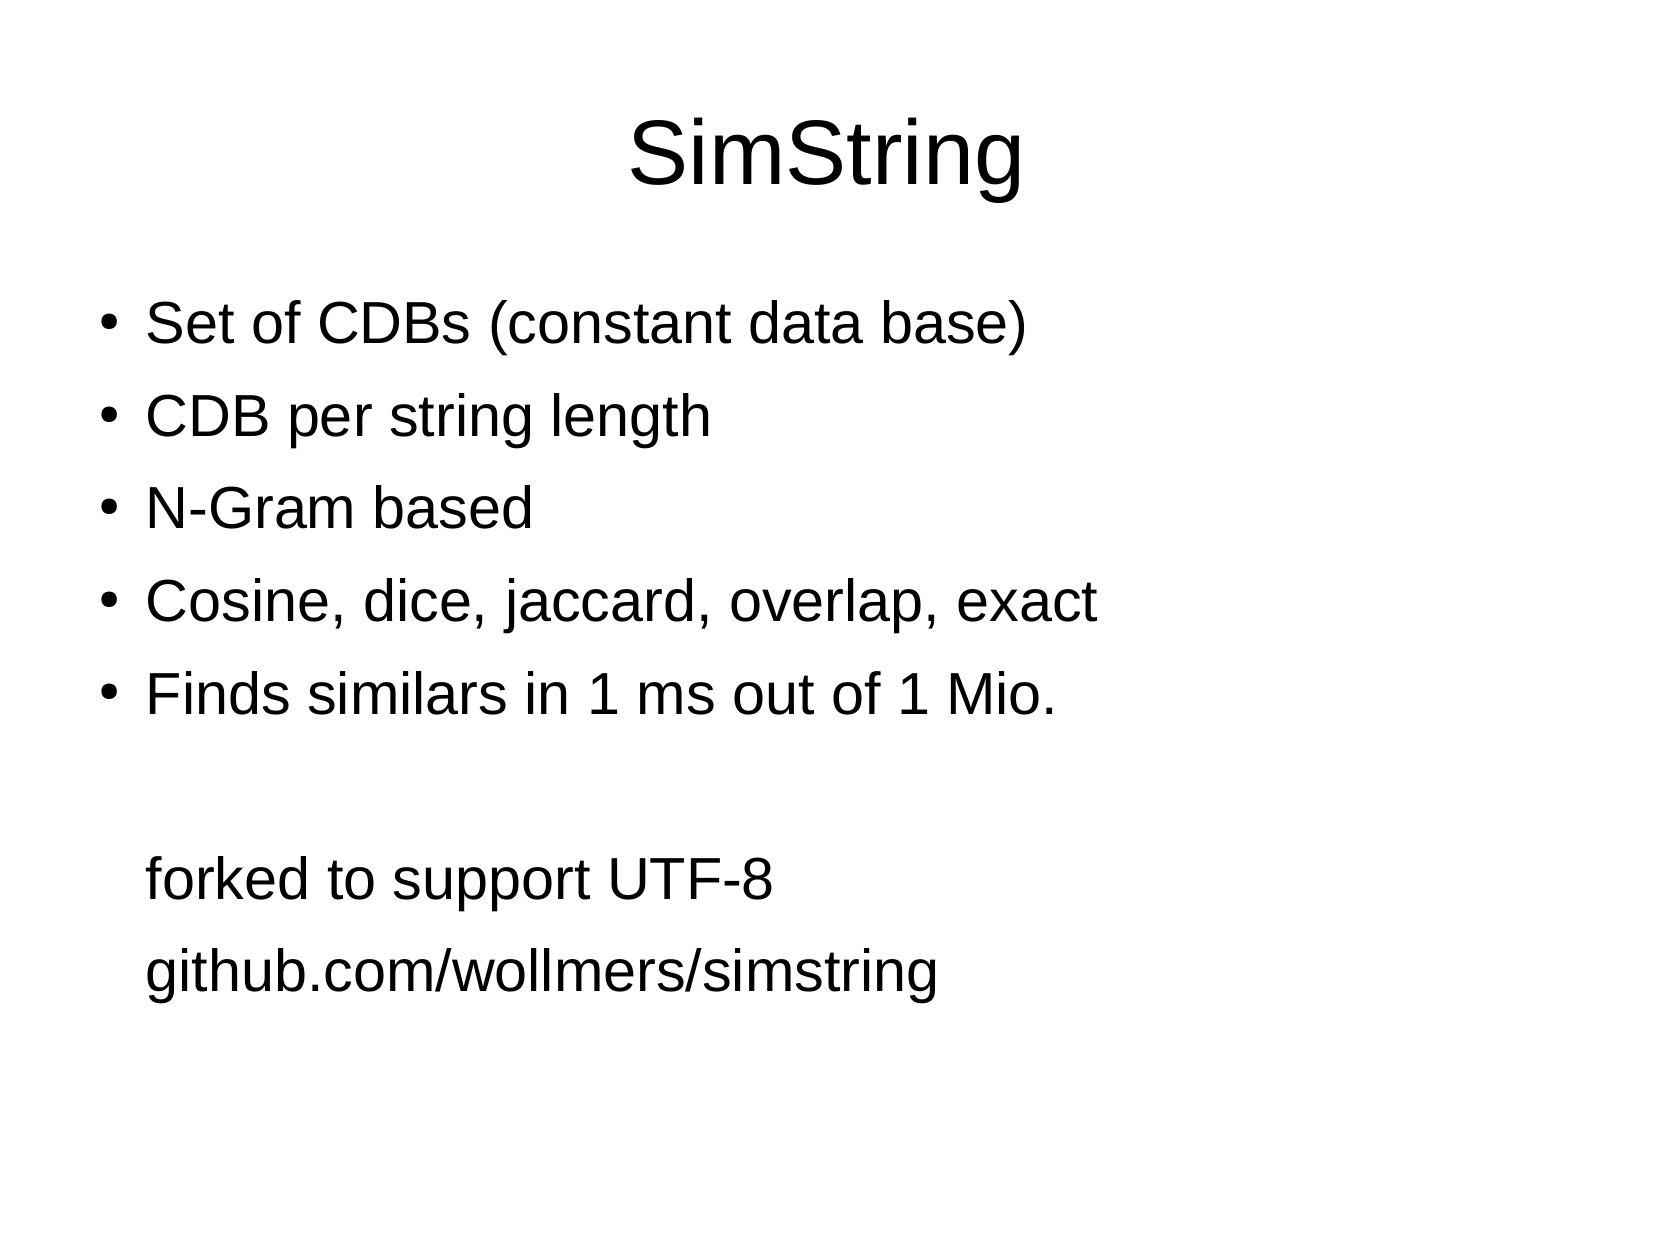

# SimString
Set of CDBs (constant data base)
CDB per string length
N-Gram based
Cosine, dice, jaccard, overlap, exact
Finds similars in 1 ms out of 1 Mio.
forked to support UTF-8
github.com/wollmers/simstring